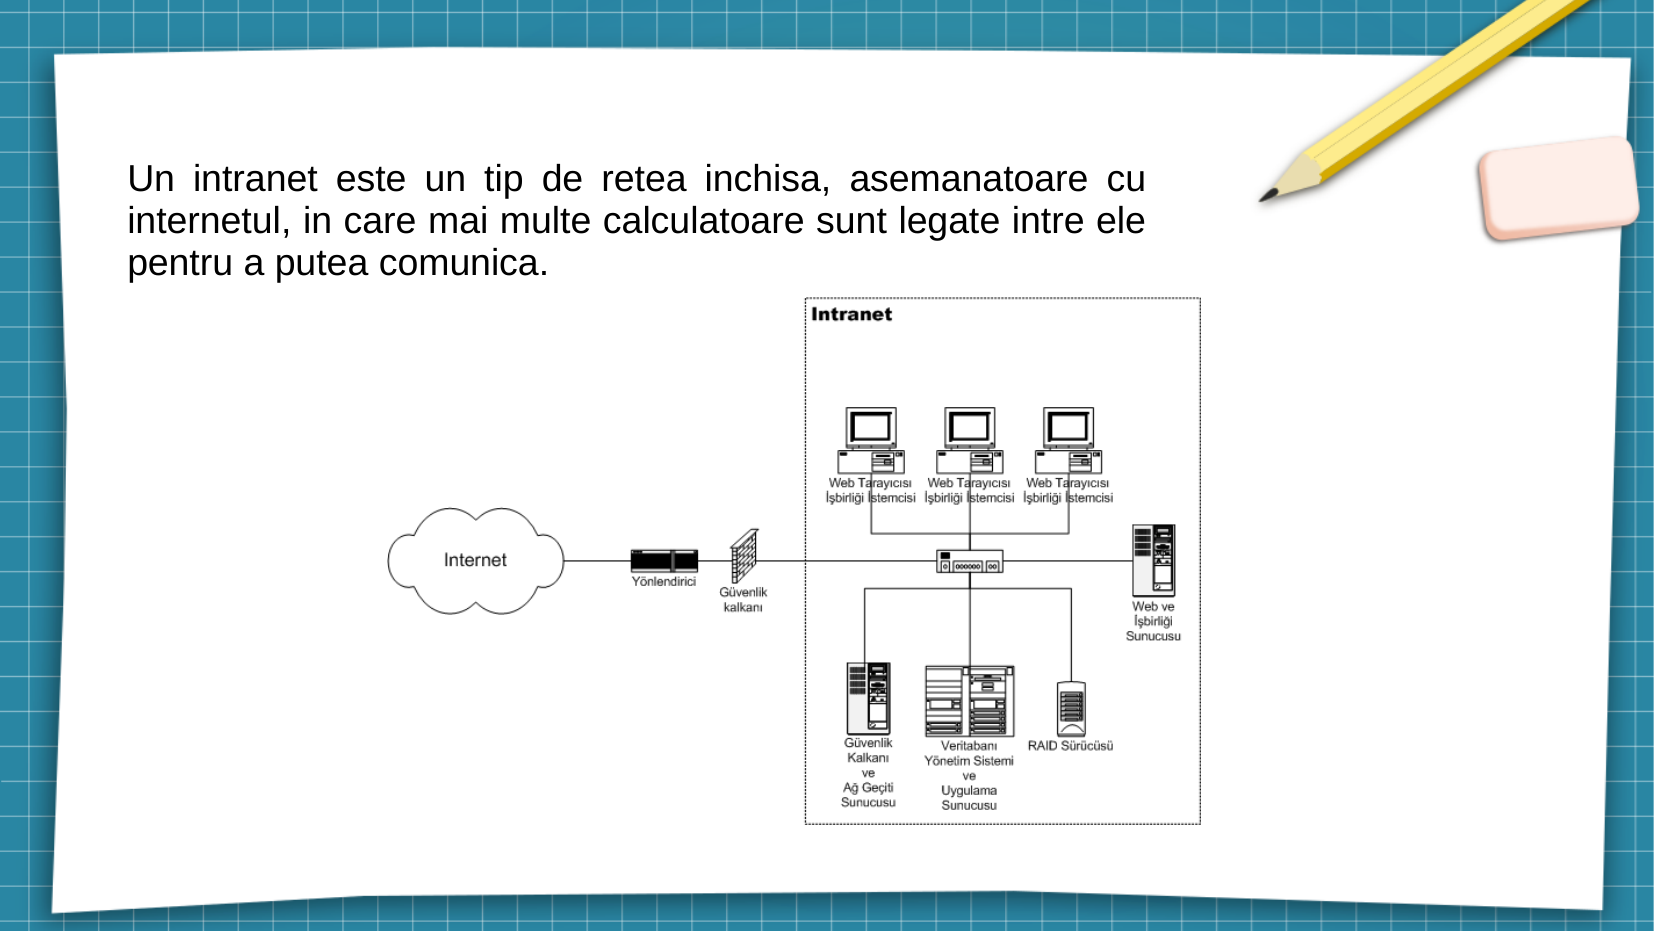

Un intranet este un tip de retea inchisa, asemanatoare cu internetul, in care mai multe calculatoare sunt legate intre ele pentru a putea comunica.